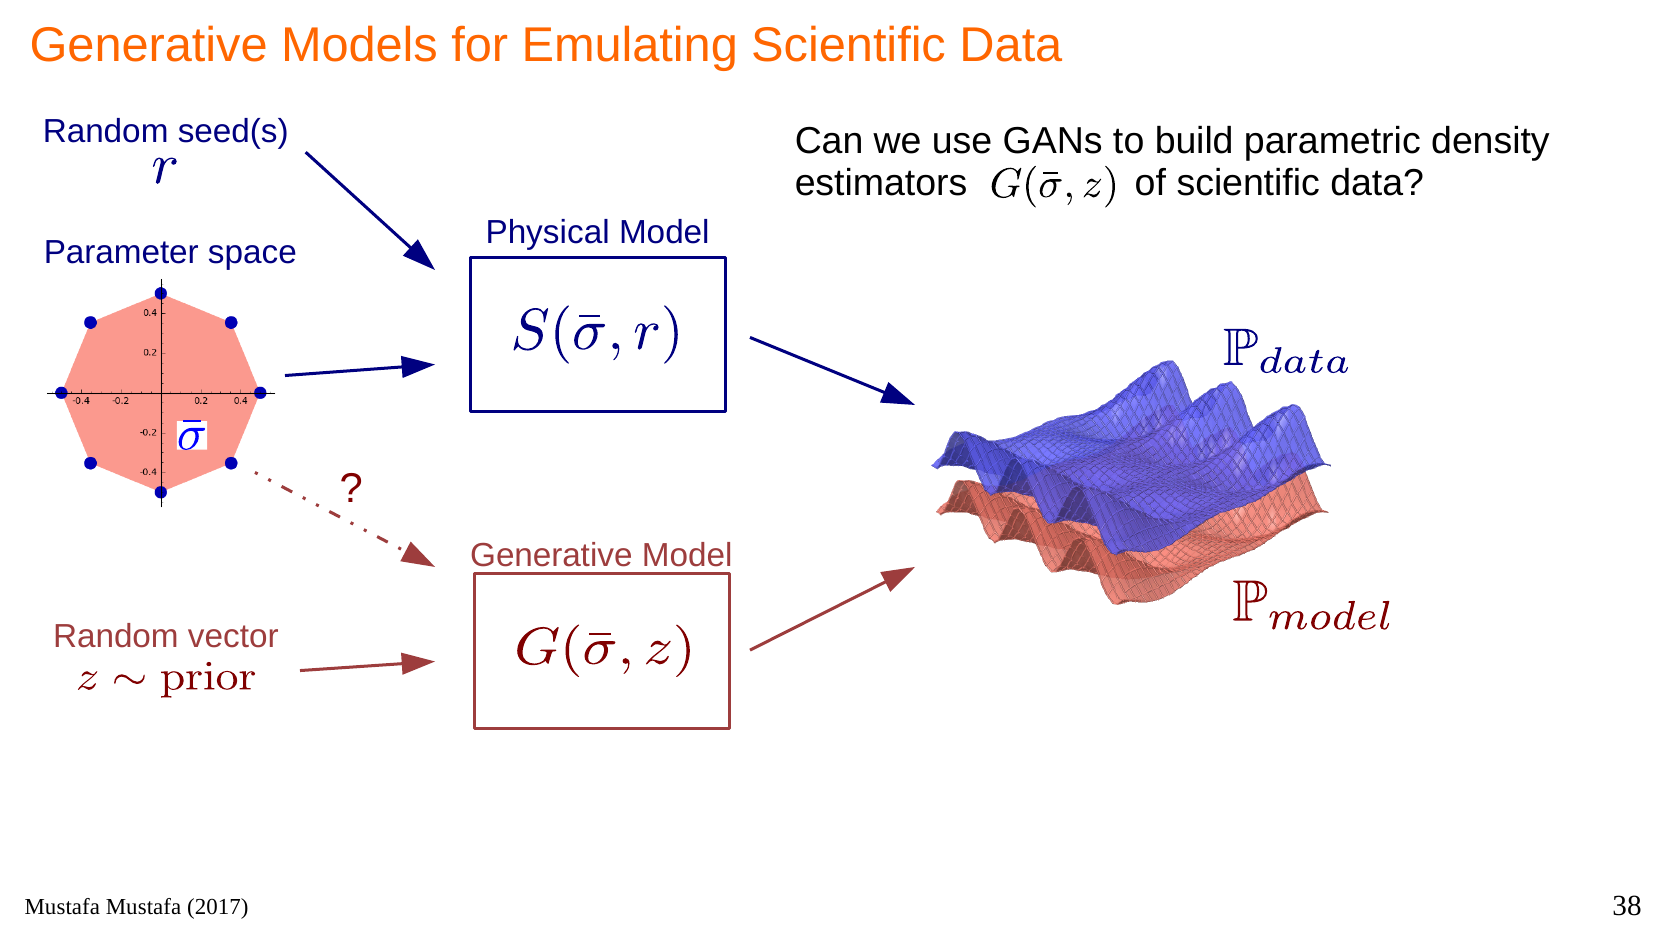

# Generative Models for Emulating Scientific Data
Random seed(s)
Can we use GANs to build parametric density estimators of scientific data?
Physical Model
Parameter space
?
Generative Model
Random vector
38
Mustafa Mustafa (2017)